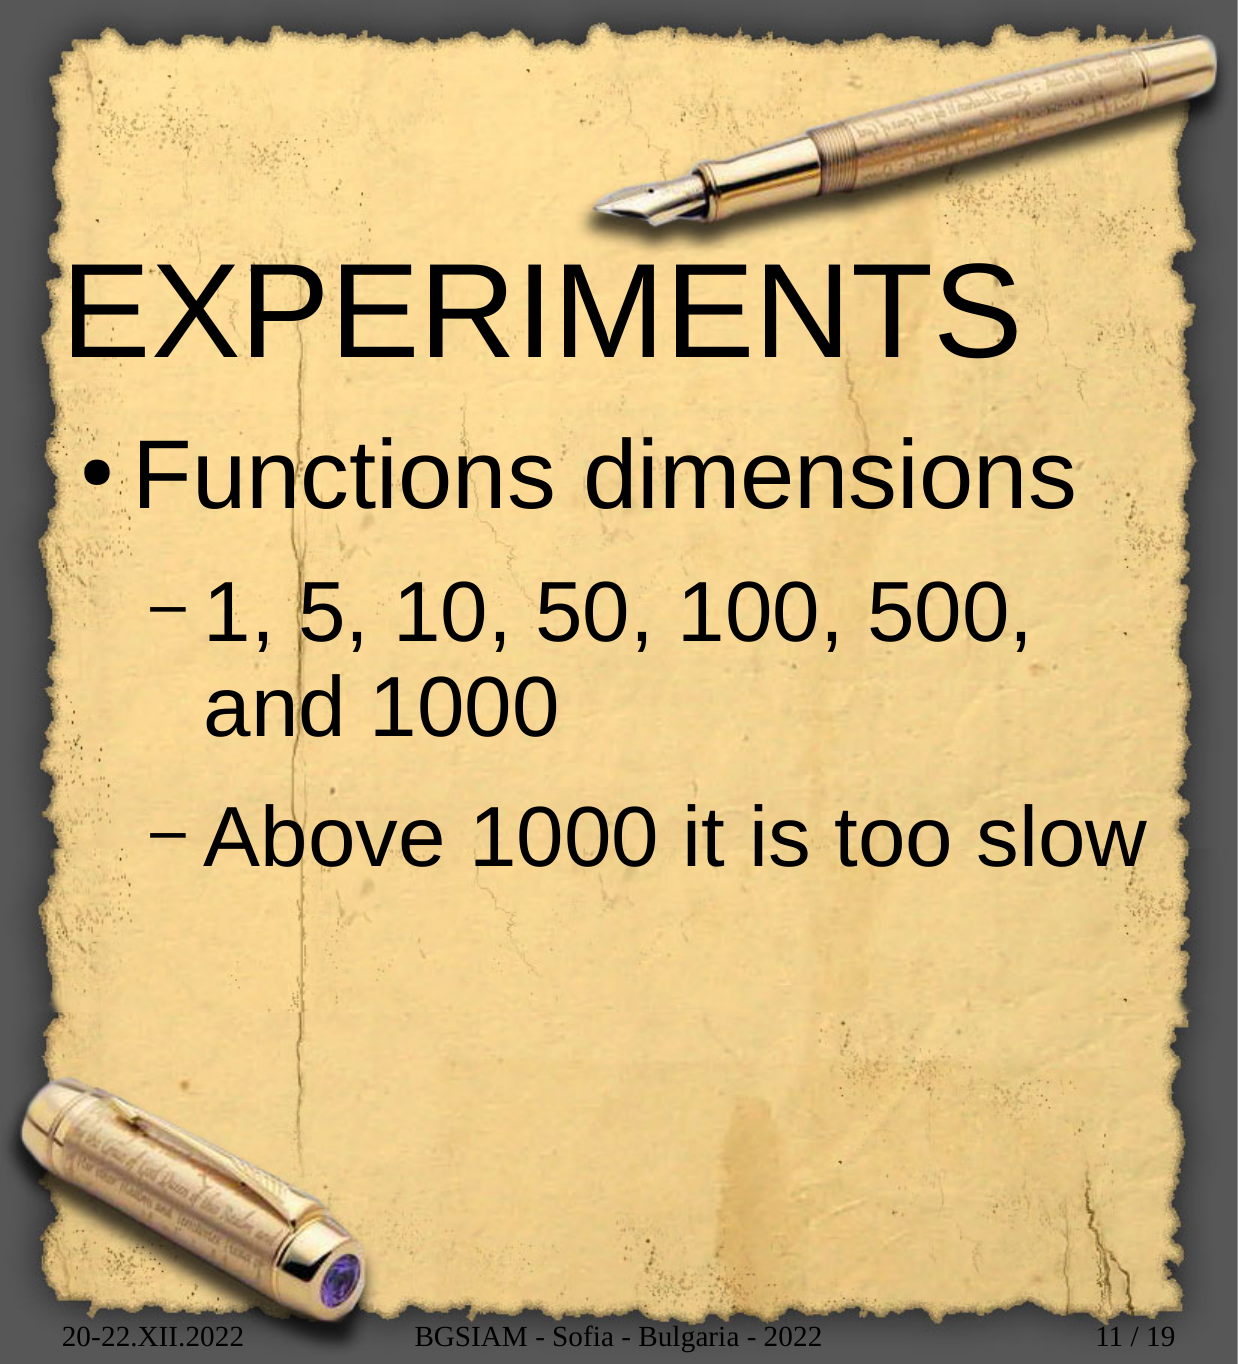

# Experiments
Functions dimensions
1, 5, 10, 50, 100, 500, and 1000
Above 1000 it is too slow
20-22.XII.2022
BGSIAM - Sofia - Bulgaria - 2022
11